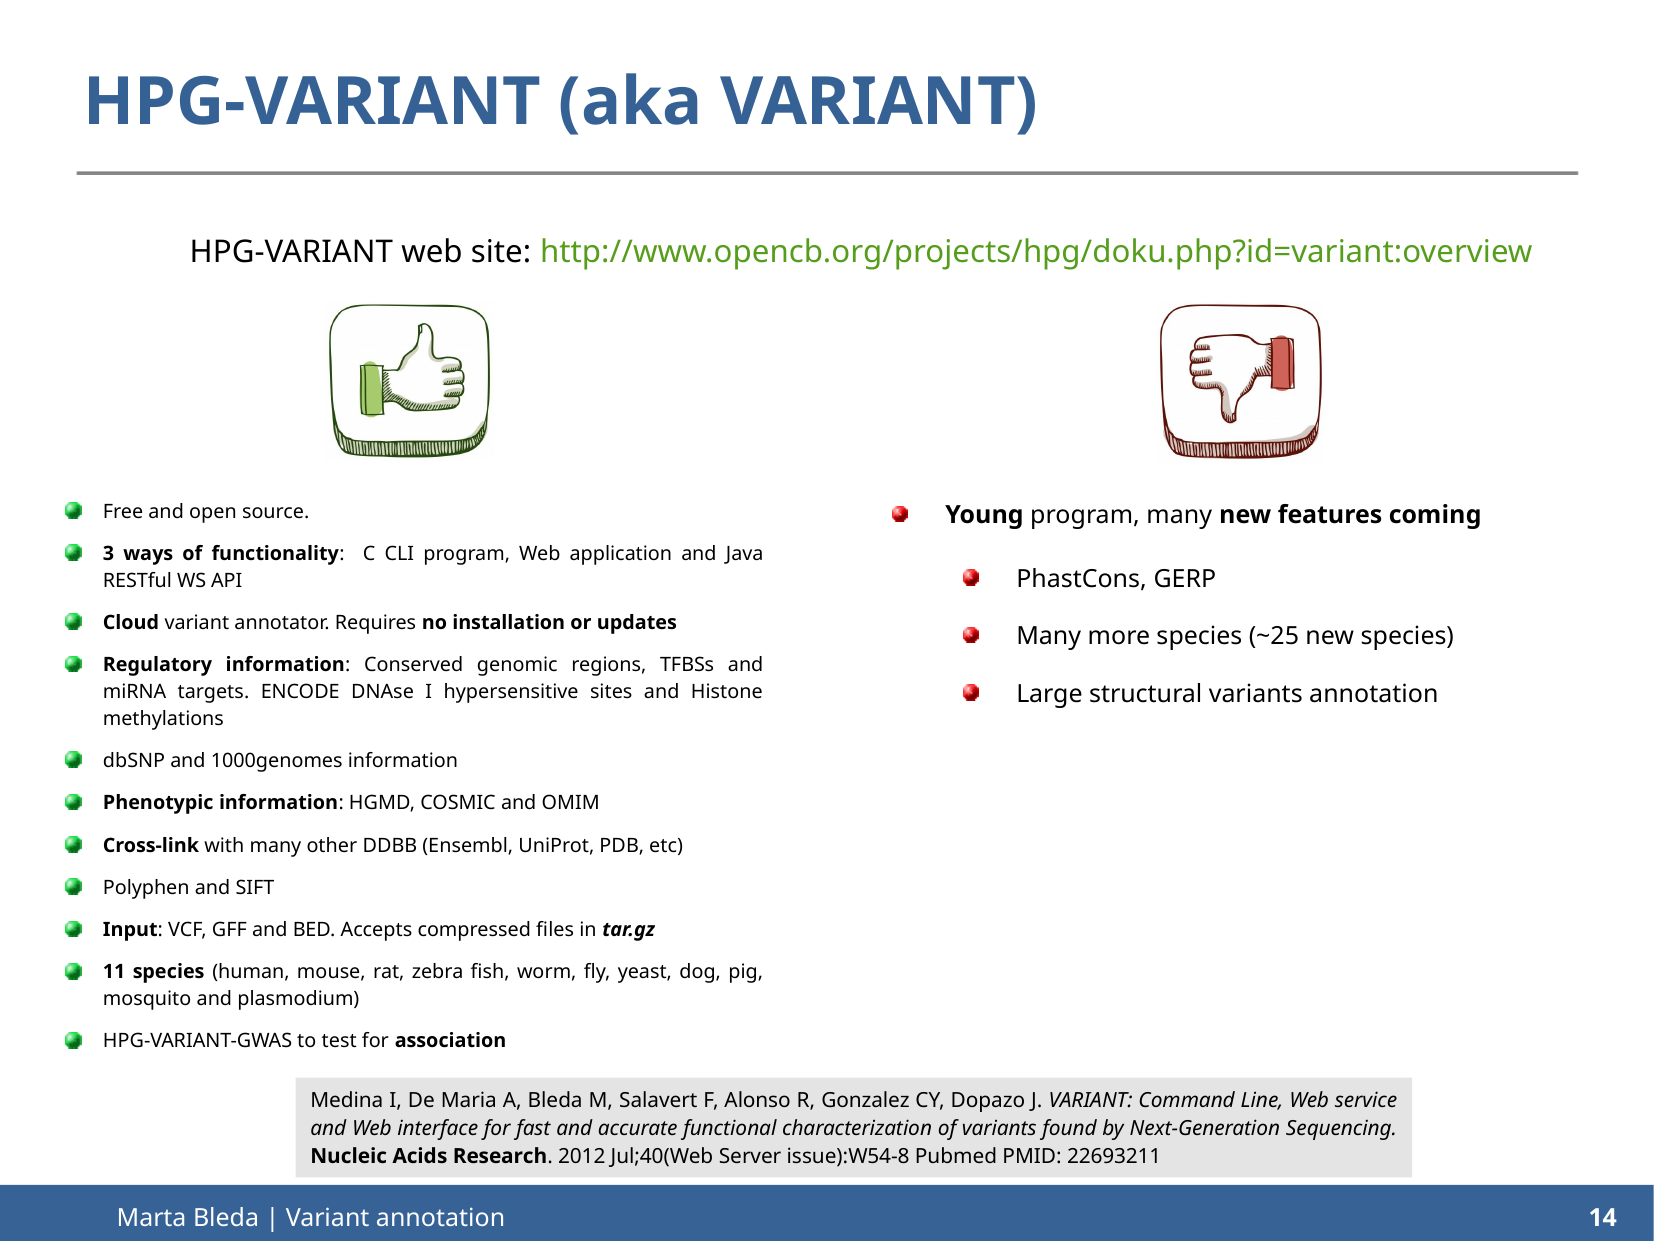

HPG-VARIANT (aka VARIANT)
HPG-VARIANT web site: http://www.opencb.org/projects/hpg/doku.php?id=variant:overview
# Free and open source.
3 ways of functionality: C CLI program, Web application and Java RESTful WS API
Cloud variant annotator. Requires no installation or updates
Regulatory information: Conserved genomic regions, TFBSs and miRNA targets. ENCODE DNAse I hypersensitive sites and Histone methylations
dbSNP and 1000genomes information
Phenotypic information: HGMD, COSMIC and OMIM
Cross-link with many other DDBB (Ensembl, UniProt, PDB, etc)
Polyphen and SIFT
Input: VCF, GFF and BED. Accepts compressed files in tar.gz
11 species (human, mouse, rat, zebra fish, worm, fly, yeast, dog, pig, mosquito and plasmodium)
HPG-VARIANT-GWAS to test for association
Young program, many new features coming
PhastCons, GERP
Many more species (~25 new species)
Large structural variants annotation
Medina I, De Maria A, Bleda M, Salavert F, Alonso R, Gonzalez CY, Dopazo J. VARIANT: Command Line, Web service and Web interface for fast and accurate functional characterization of variants found by Next-Generation Sequencing. Nucleic Acids Research. 2012 Jul;40(Web Server issue):W54-8 Pubmed PMID: 22693211
Marta Bleda | Variant annotation
14